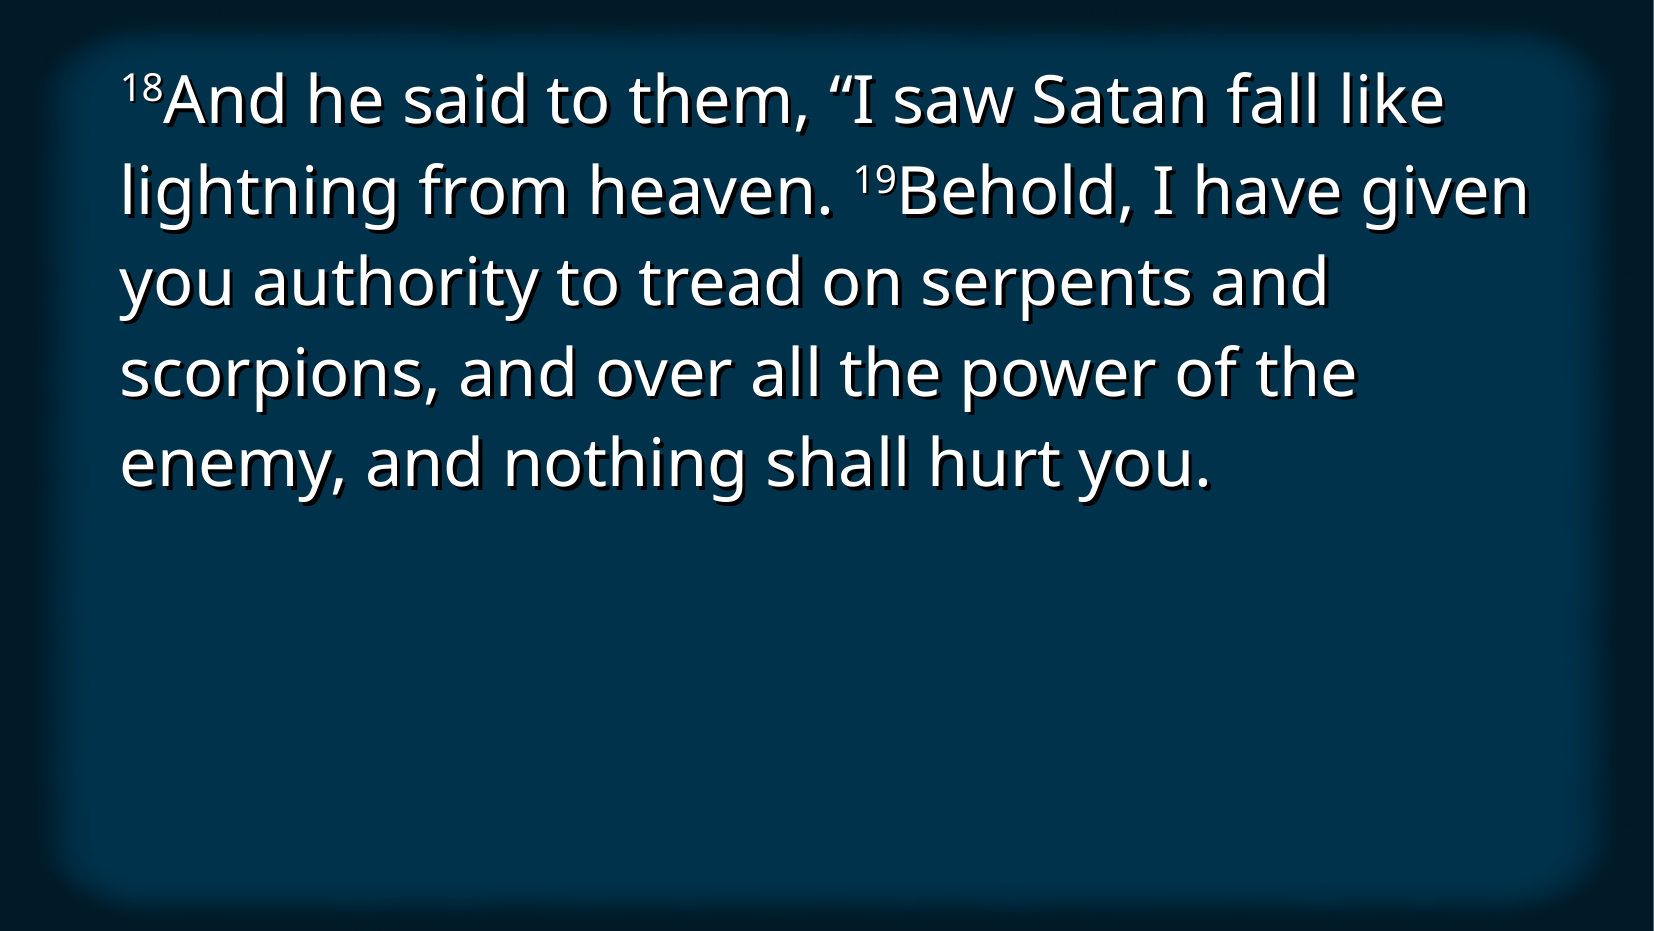

18And he said to them, “I saw Satan fall like lightning from heaven. 19Behold, I have given you authority to tread on serpents and scorpions, and over all the power of the enemy, and nothing shall hurt you.